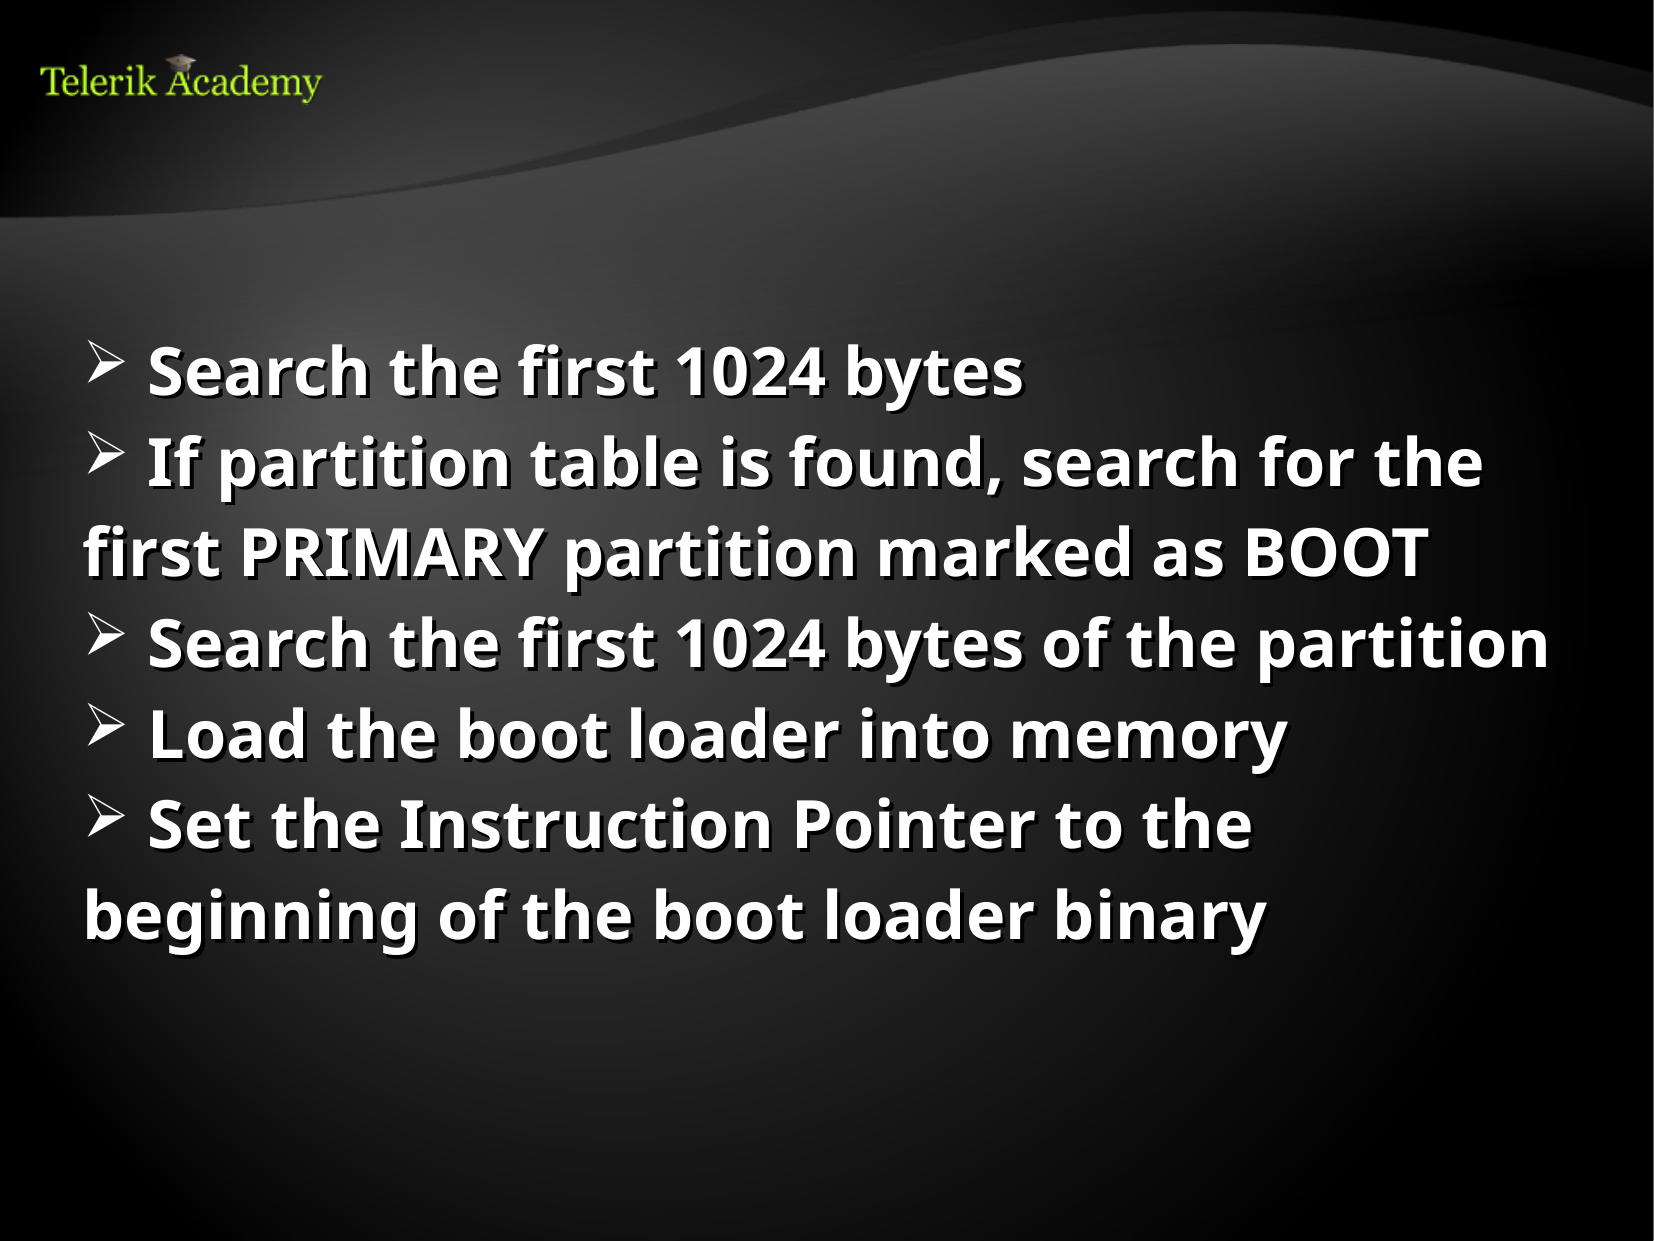

# Search the first 1024 bytes
 If partition table is found, search for the first PRIMARY partition marked as BOOT
 Search the first 1024 bytes of the partition
 Load the boot loader into memory
 Set the Instruction Pointer to the beginning of the boot loader binary